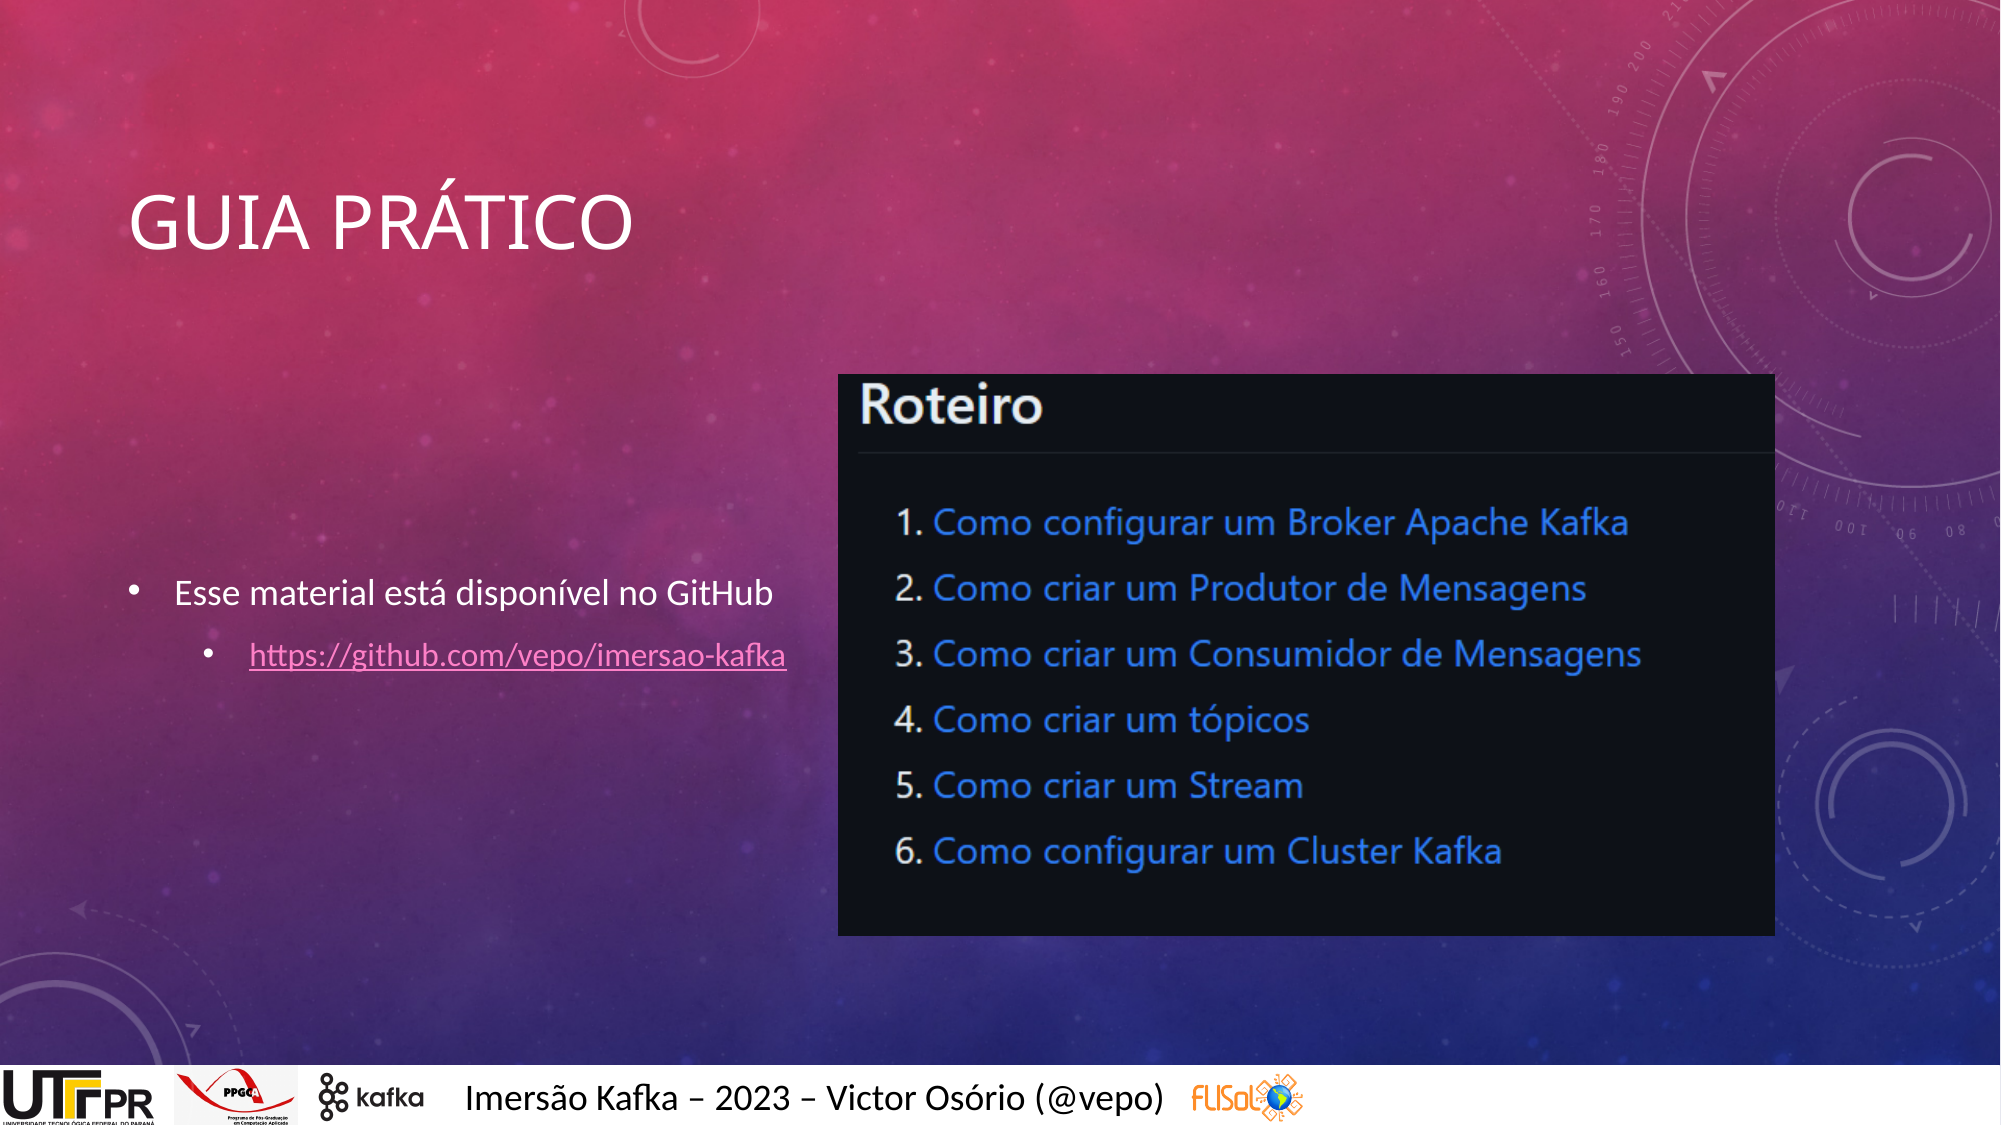

# Guia prático
Esse material está disponível no GitHub
https://github.com/vepo/imersao-kafka